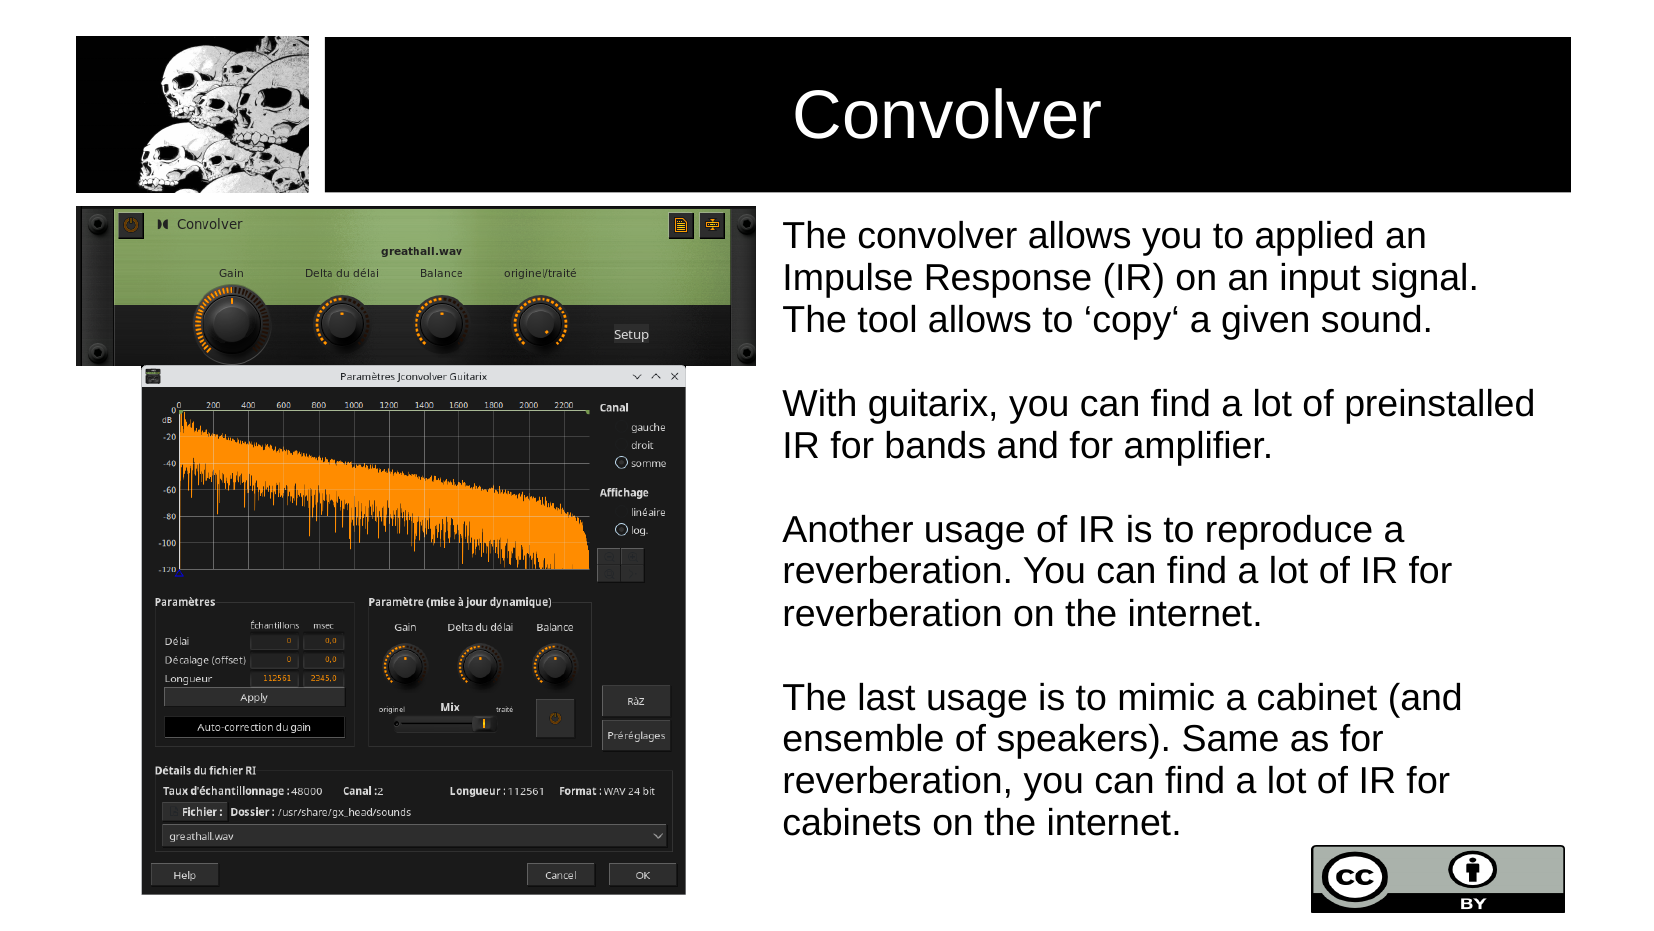

# Convolver
The convolver allows you to applied an Impulse Response (IR) on an input signal.
The tool allows to ‘copy‘ a given sound.
With guitarix, you can find a lot of preinstalled IR for bands and for amplifier.
Another usage of IR is to reproduce a reverberation. You can find a lot of IR for reverberation on the internet.
The last usage is to mimic a cabinet (and ensemble of speakers). Same as for reverberation, you can find a lot of IR for cabinets on the internet.